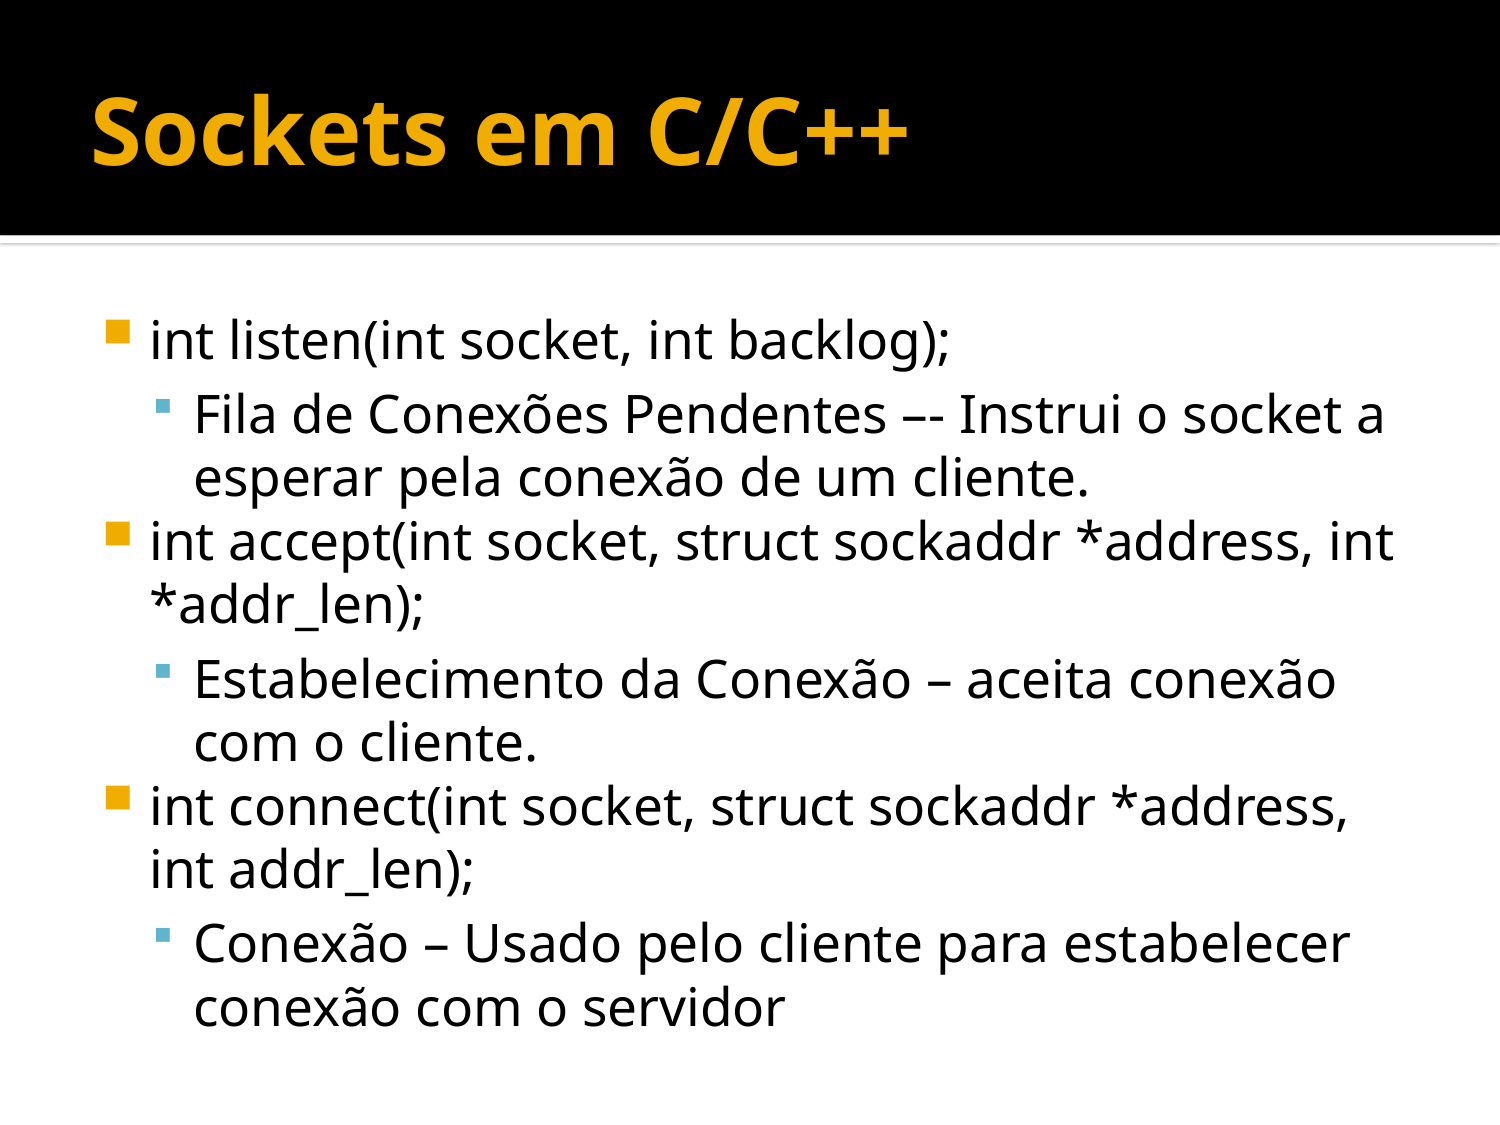

# Sockets em C/C++
int listen(int socket, int backlog);
Fila de Conexões Pendentes –- Instrui o socket a esperar pela conexão de um cliente.
int accept(int socket, struct sockaddr *address, int *addr_len);
Estabelecimento da Conexão – aceita conexão com o cliente.
int connect(int socket, struct sockaddr *address, int addr_len);
Conexão – Usado pelo cliente para estabelecer conexão com o servidor